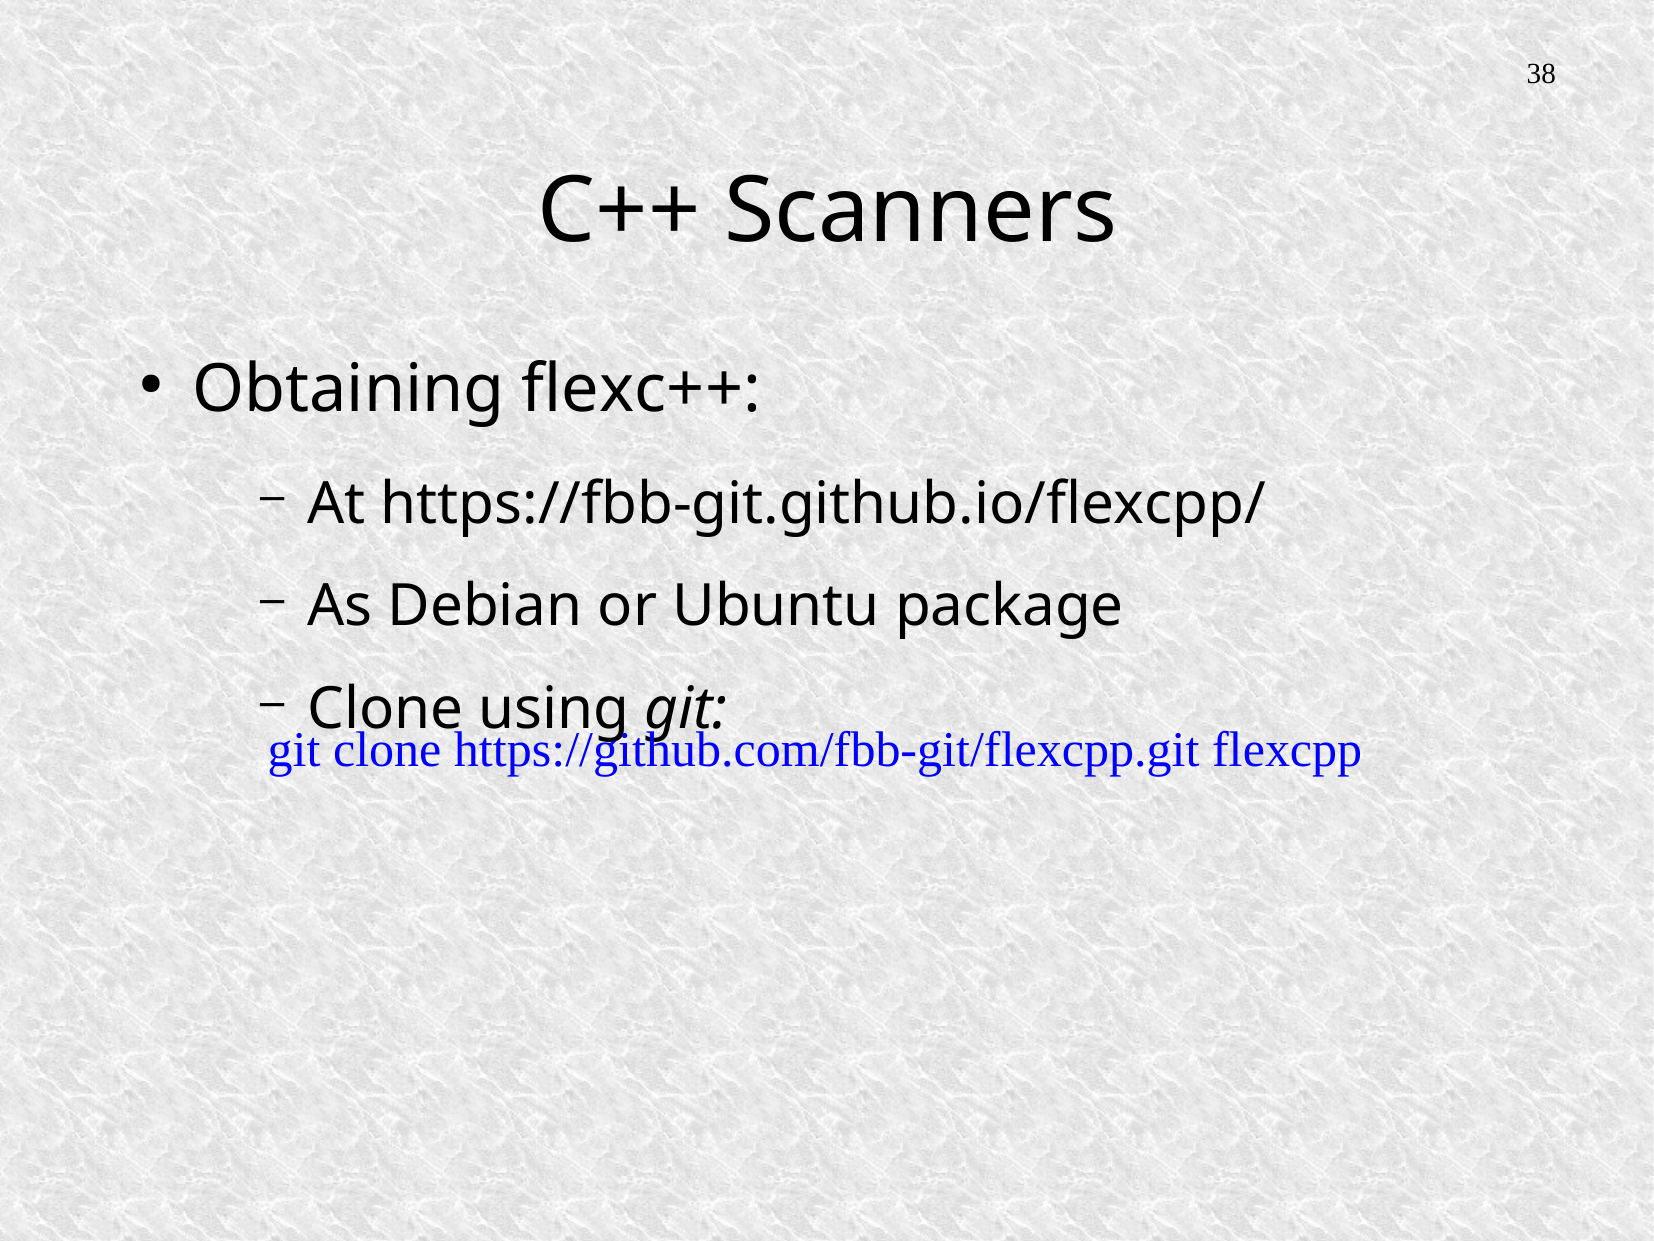

38
# C++ Scanners
Obtaining flexc++:
At https://fbb-git.github.io/flexcpp/
As Debian or Ubuntu package
Clone using git:
git clone https://github.com/fbb-git/flexcpp.git flexcpp